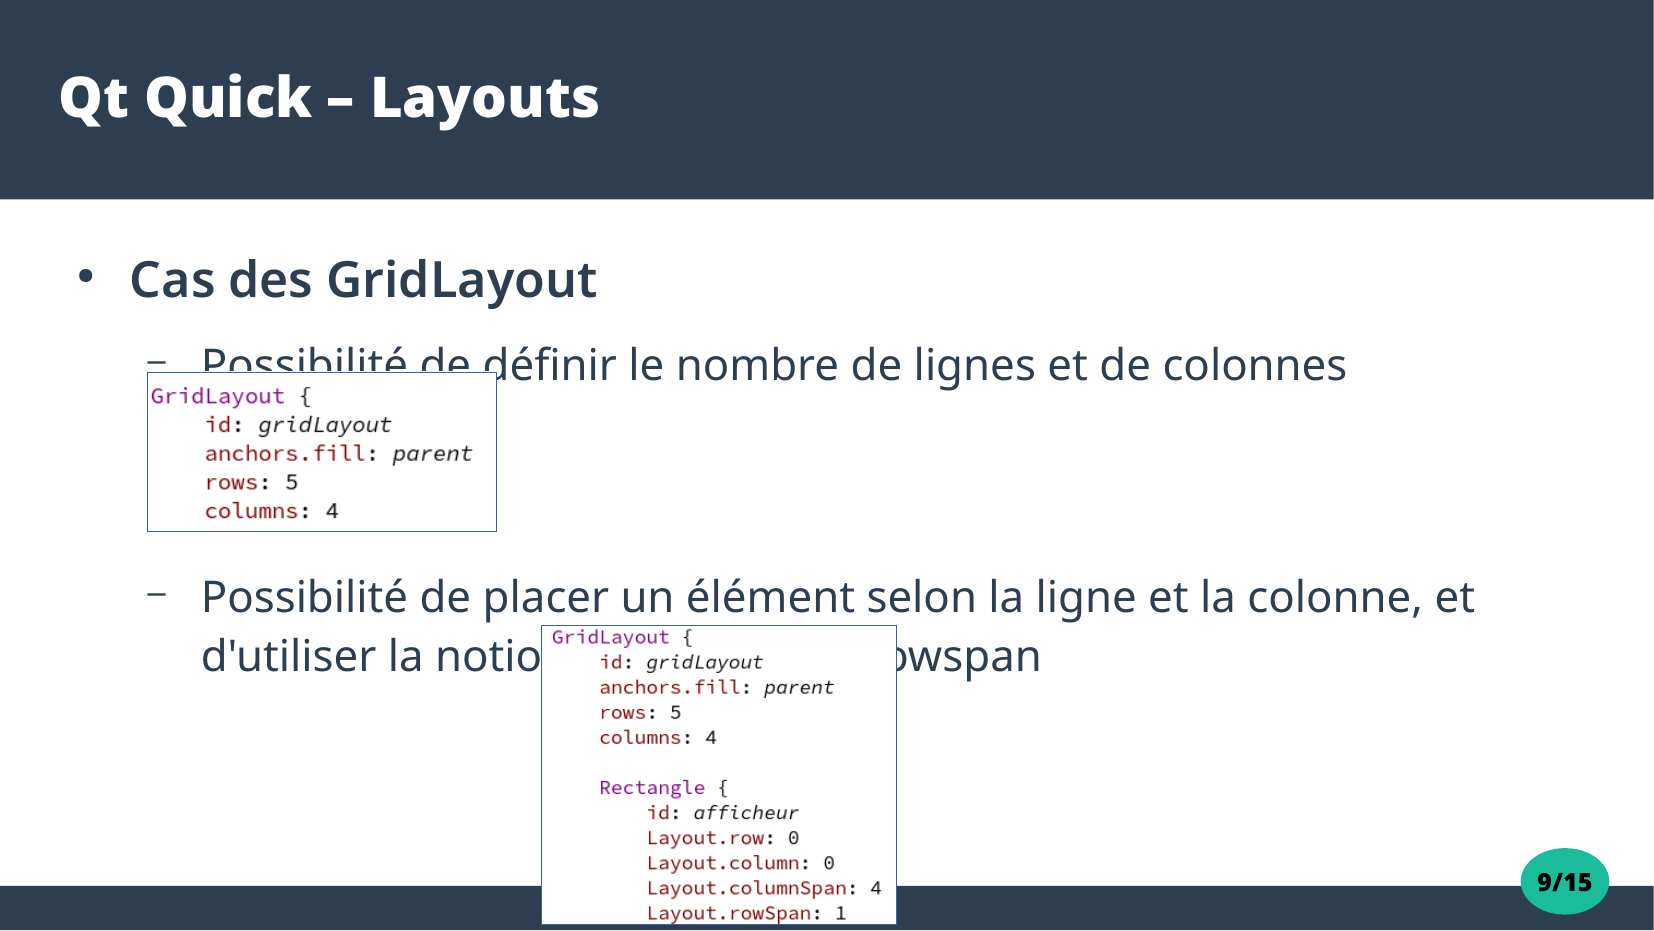

# Qt Quick – Layouts
Cas des GridLayout
Possibilité de définir le nombre de lignes et de colonnes
Possibilité de placer un élément selon la ligne et la colonne, et d'utiliser la notion de colspan et rowspan
9